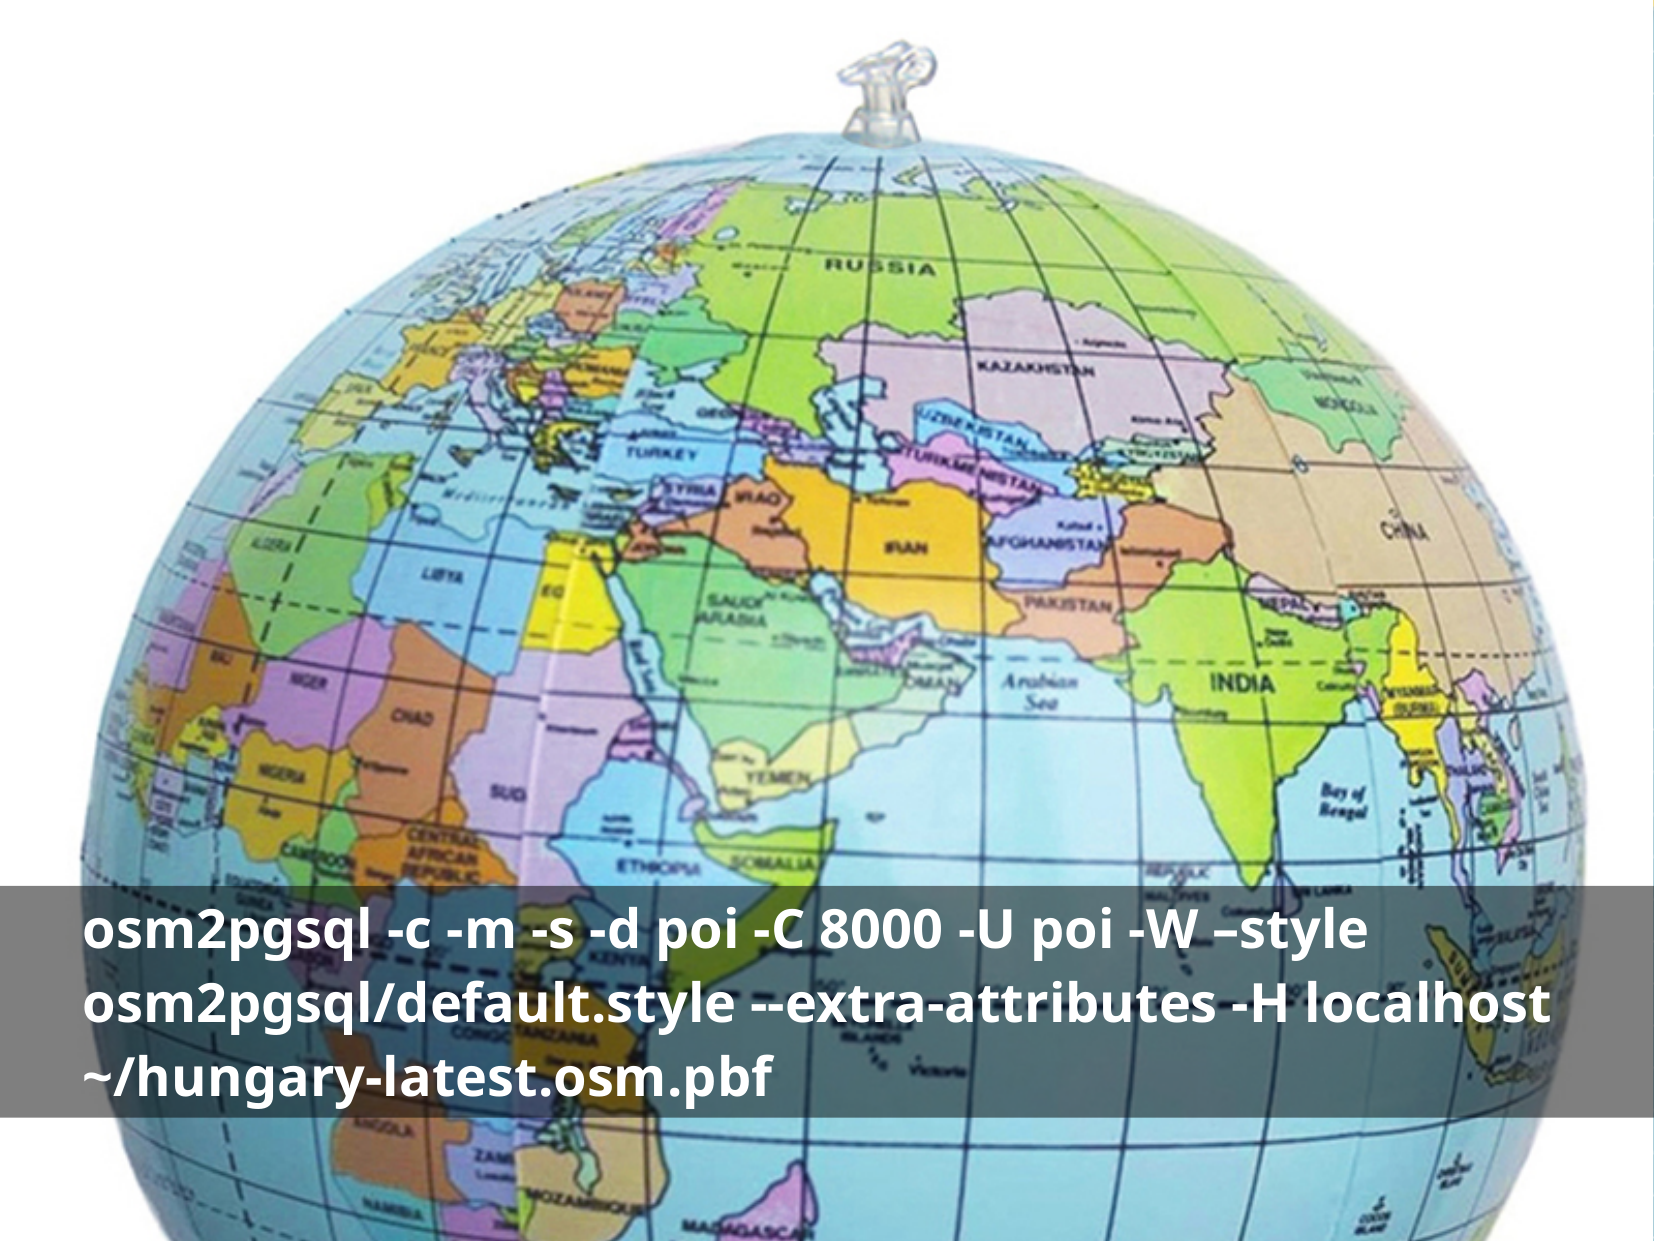

# osm2pgsql -c -m -s -d poi -C 8000 -U poi -W –style osm2pgsql/default.style --extra-attributes -H localhost ~/hungary-latest.osm.pbf